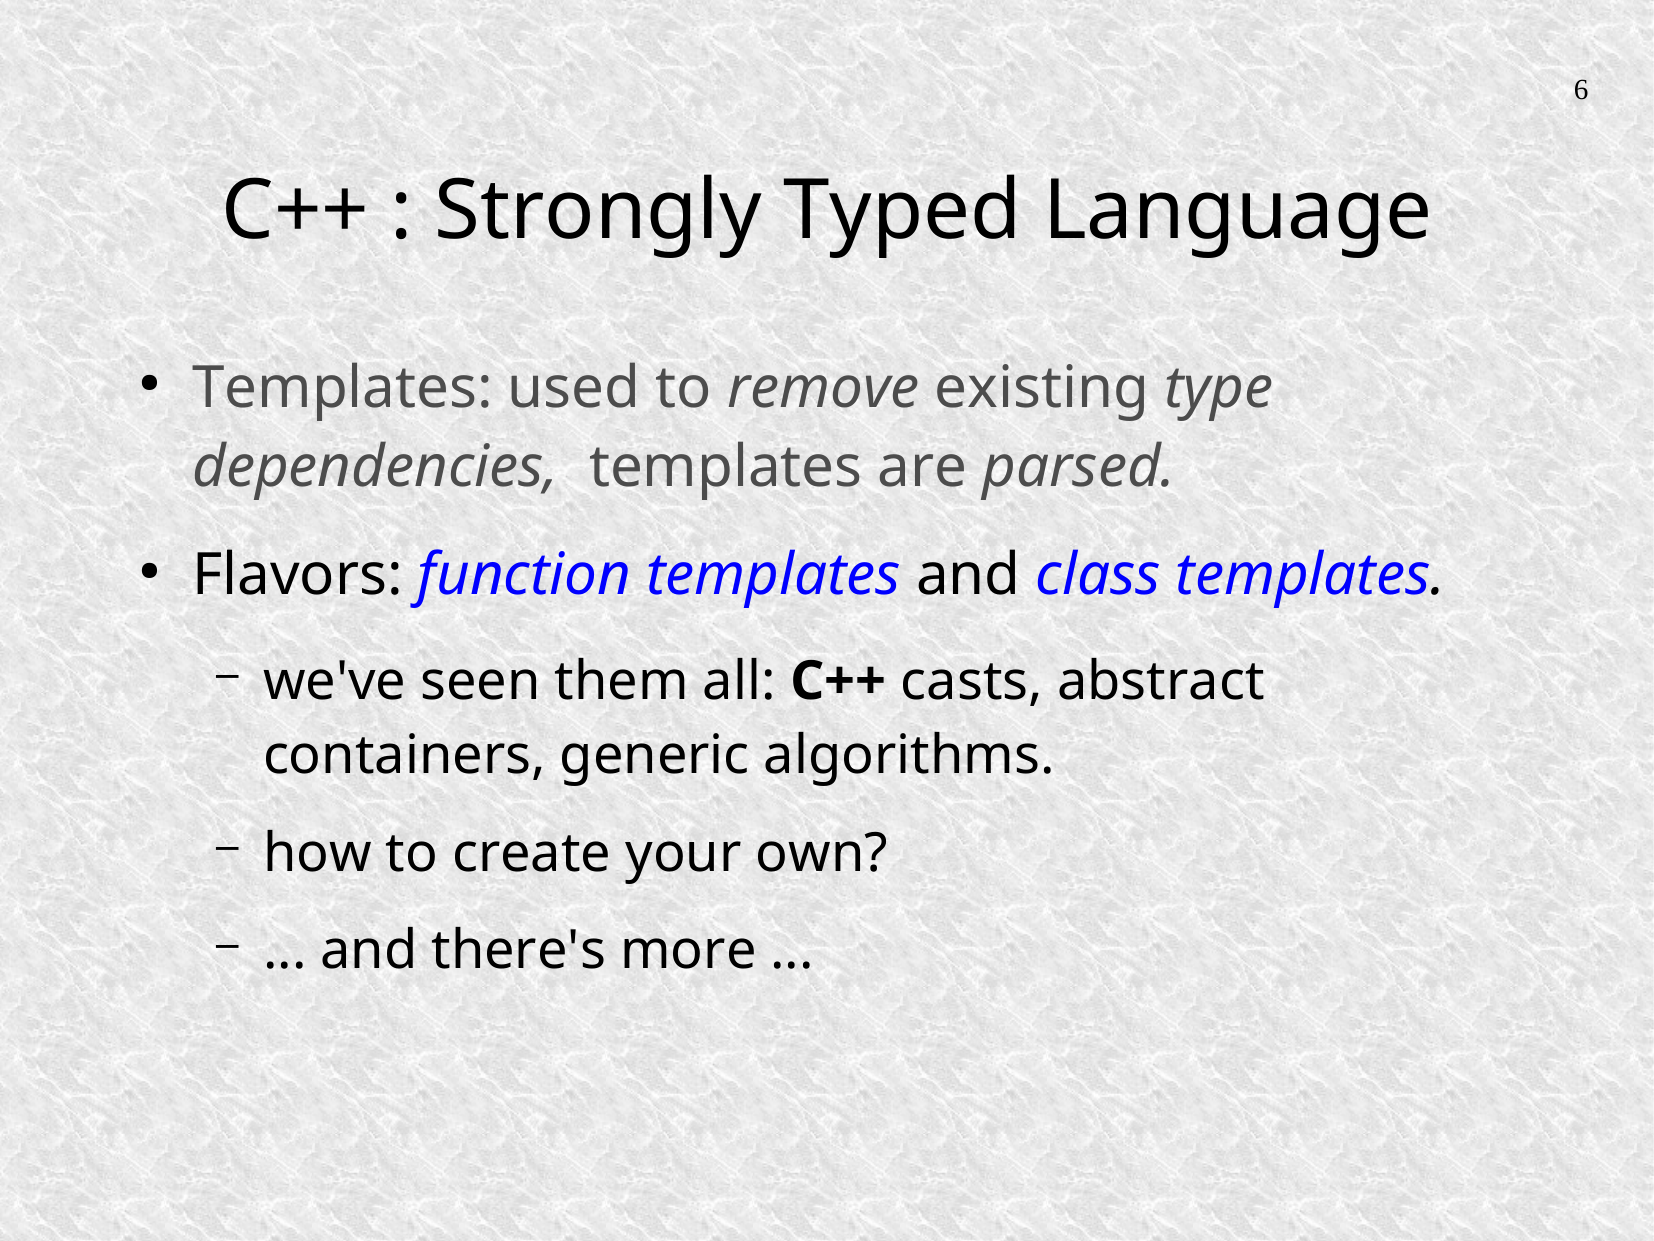

6
# C++ : Strongly Typed Language
Templates: used to remove existing type dependencies, templates are parsed.
Flavors: function templates and class templates.
we've seen them all: C++ casts, abstract containers, generic algorithms.
how to create your own?
... and there's more ...